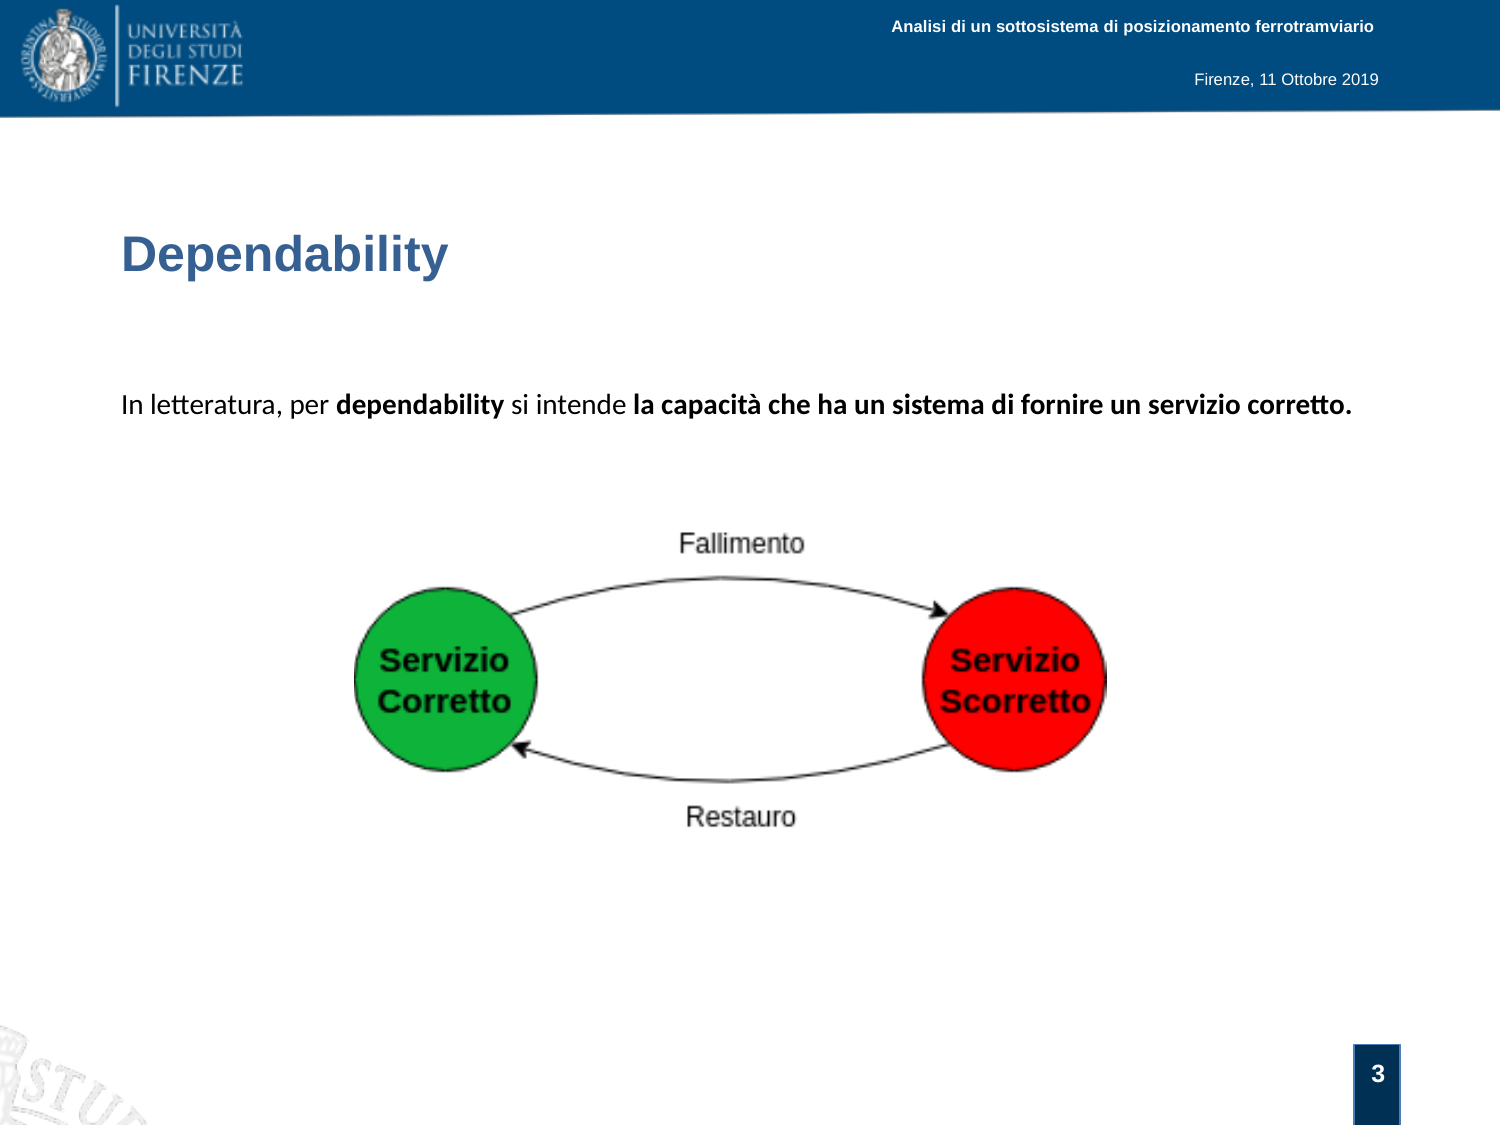

Analisi di un sottosistema di posizionamento ferrotramviario
Firenze, 11 Ottobre 2019
Dependability
In letteratura, per dependability si intende la capacità che ha un sistema di fornire un servizio corretto.